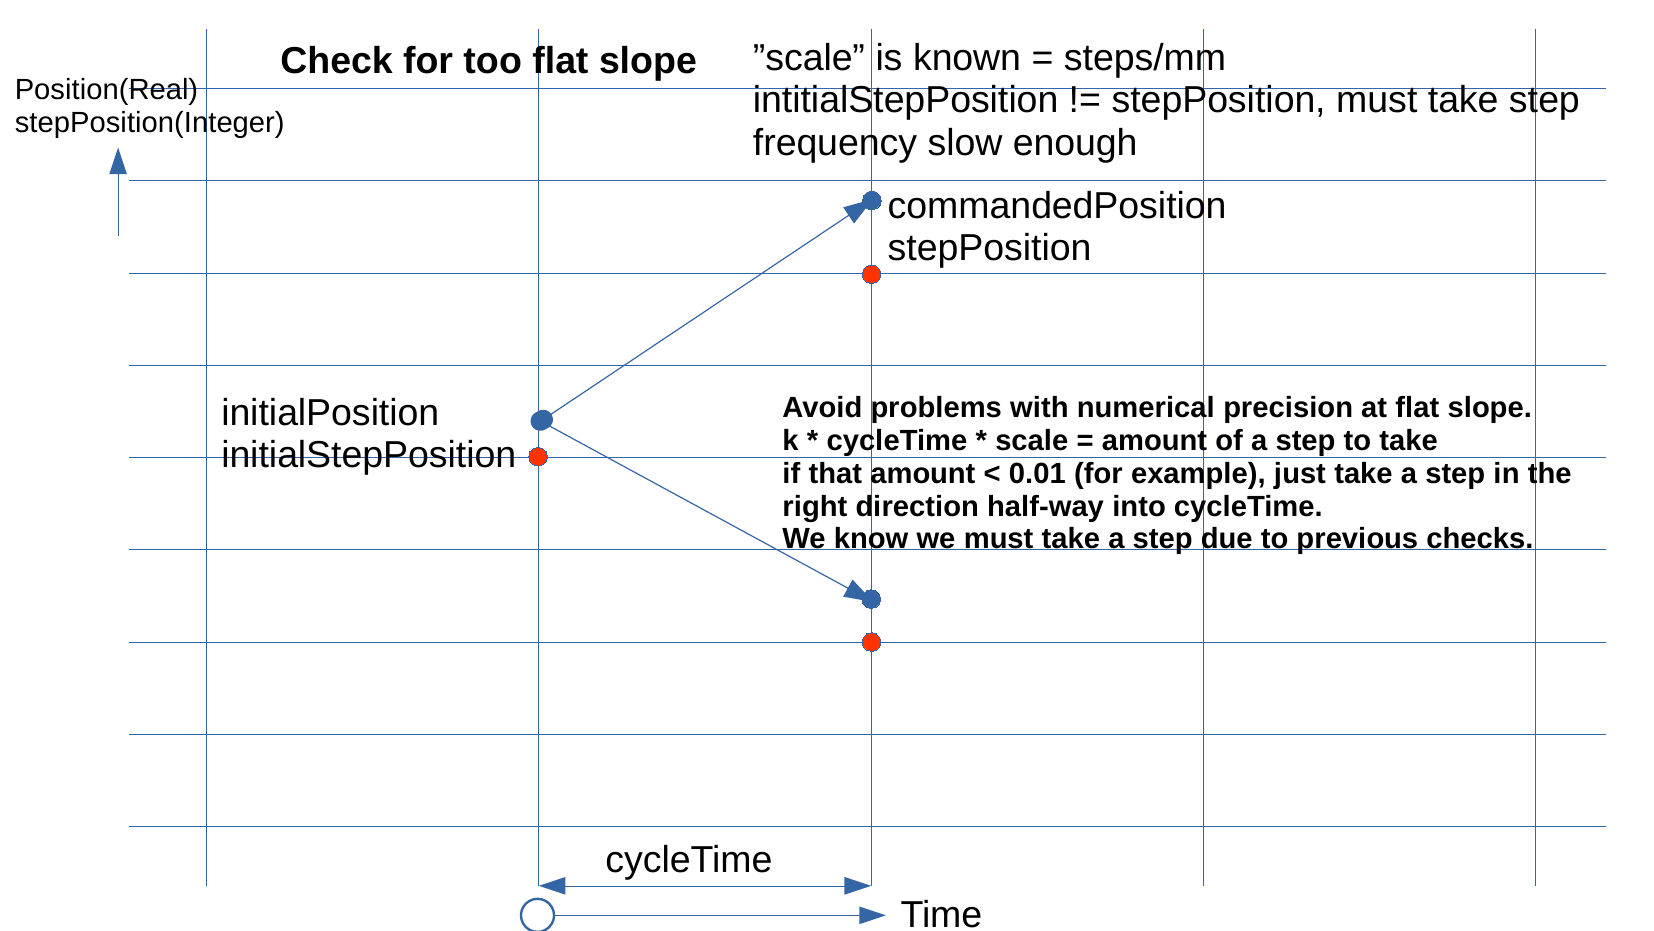

”scale” is known = steps/mm
intitialStepPosition != stepPosition, must take step
frequency slow enough
Check for too flat slope
Position(Real)
stepPosition(Integer)
commandedPosition
stepPosition
initialPosition
initialStepPosition
Avoid problems with numerical precision at flat slope.
k * cycleTime * scale = amount of a step to take
if that amount < 0.01 (for example), just take a step in the
right direction half-way into cycleTime.
We know we must take a step due to previous checks.
cycleTime
Time